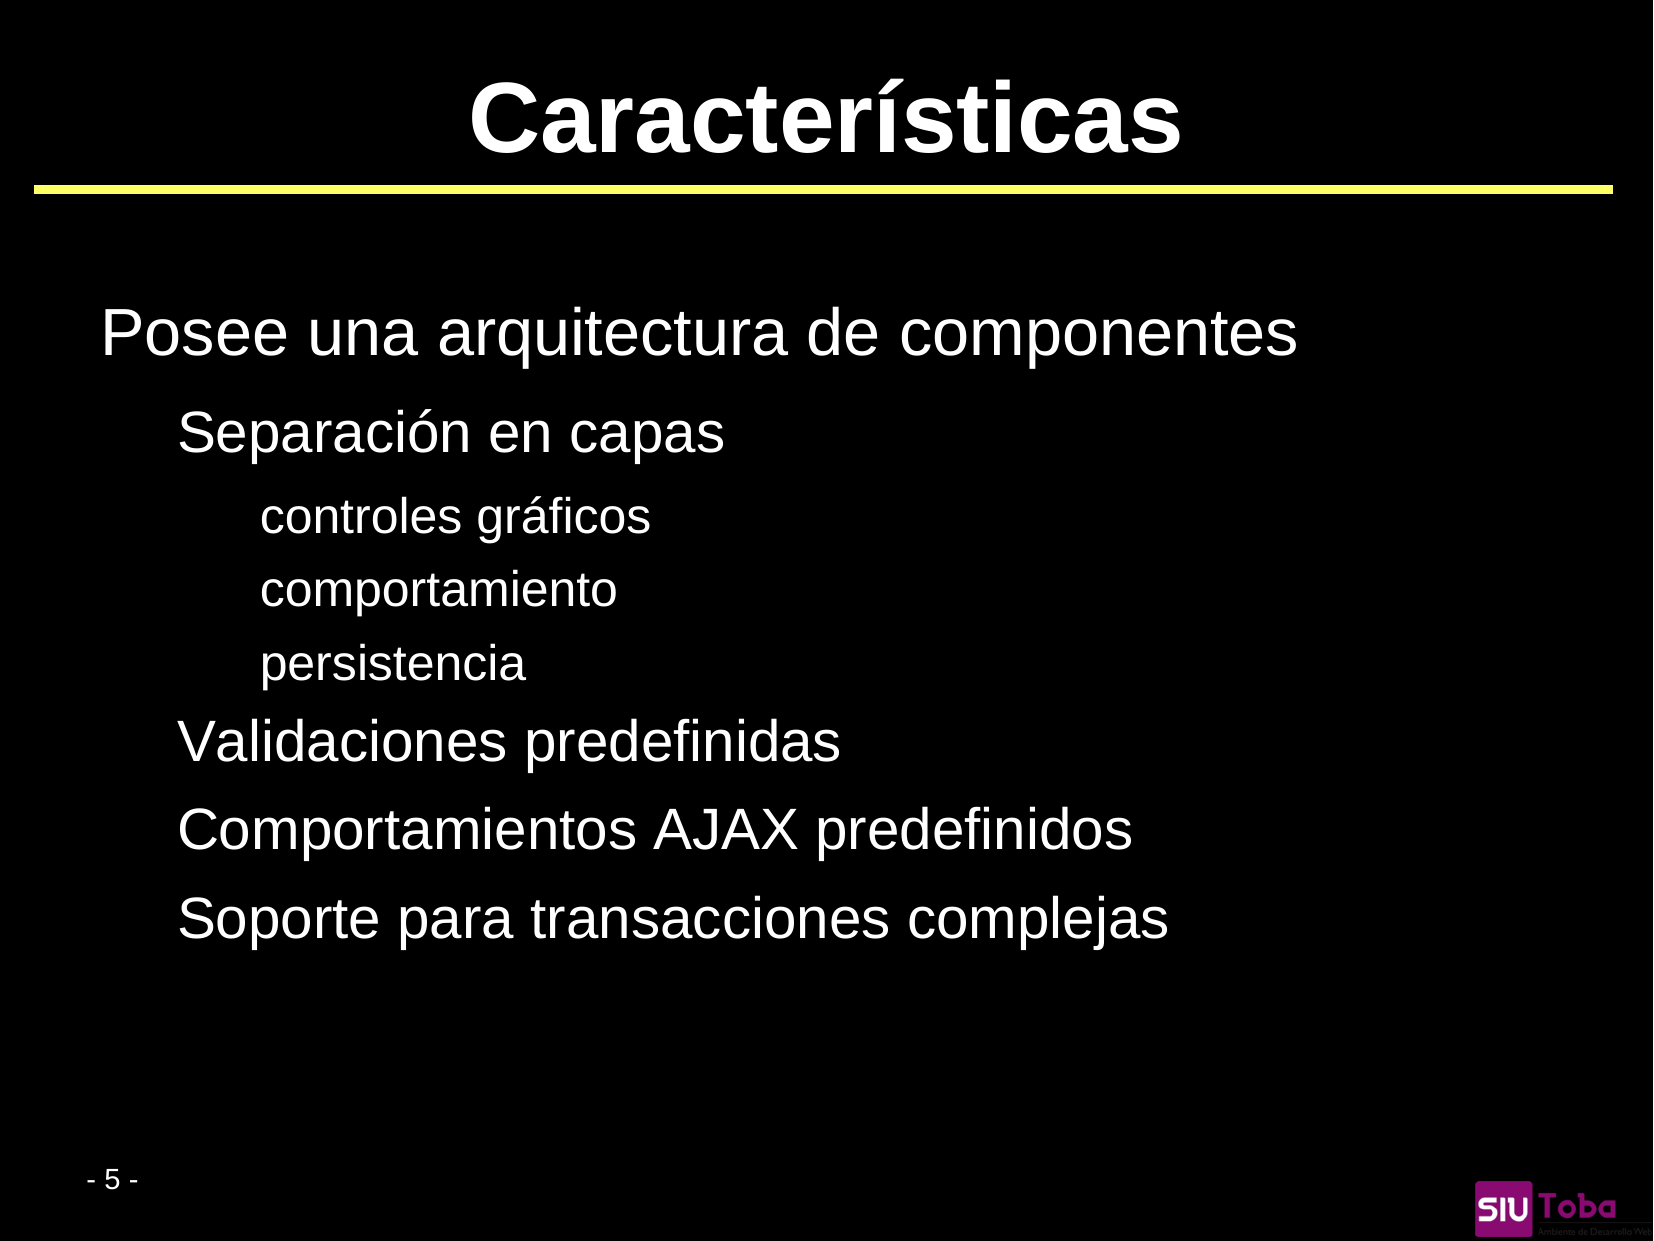

# Características
Posee una arquitectura de componentes
Separación en capas
controles gráficos
comportamiento
persistencia
Validaciones predefinidas
Comportamientos AJAX predefinidos
Soporte para transacciones complejas
5